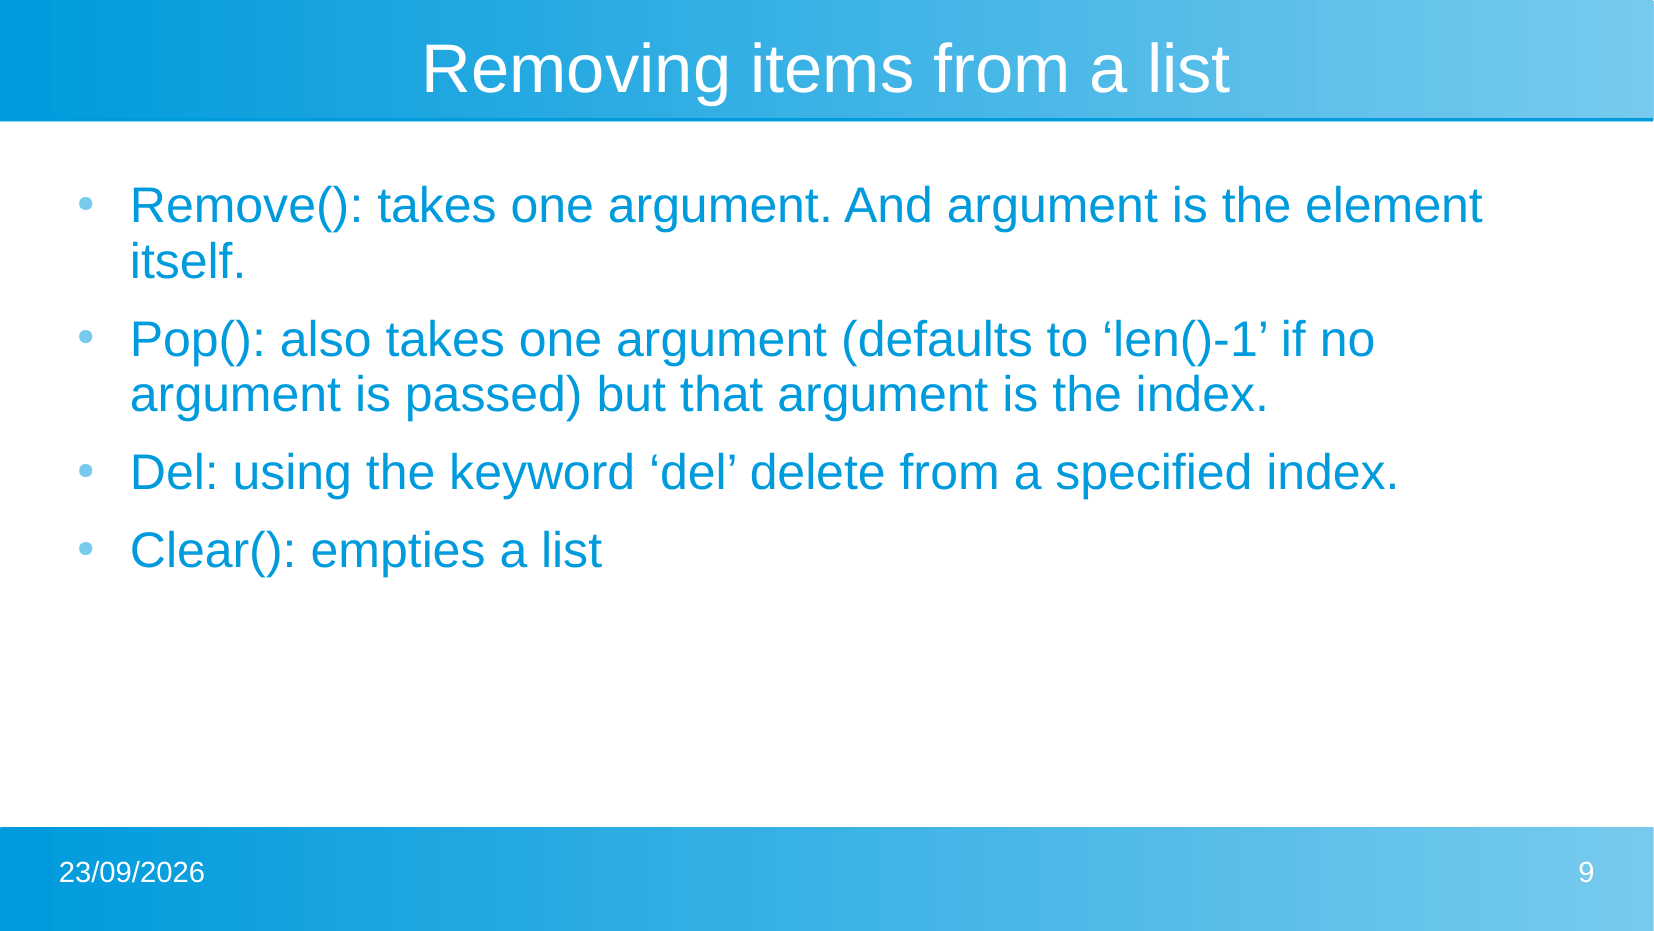

# Removing items from a list
Remove(): takes one argument. And argument is the element itself.
Pop(): also takes one argument (defaults to ‘len()-1’ if no argument is passed) but that argument is the index.
Del: using the keyword ‘del’ delete from a specified index.
Clear(): empties a list
9